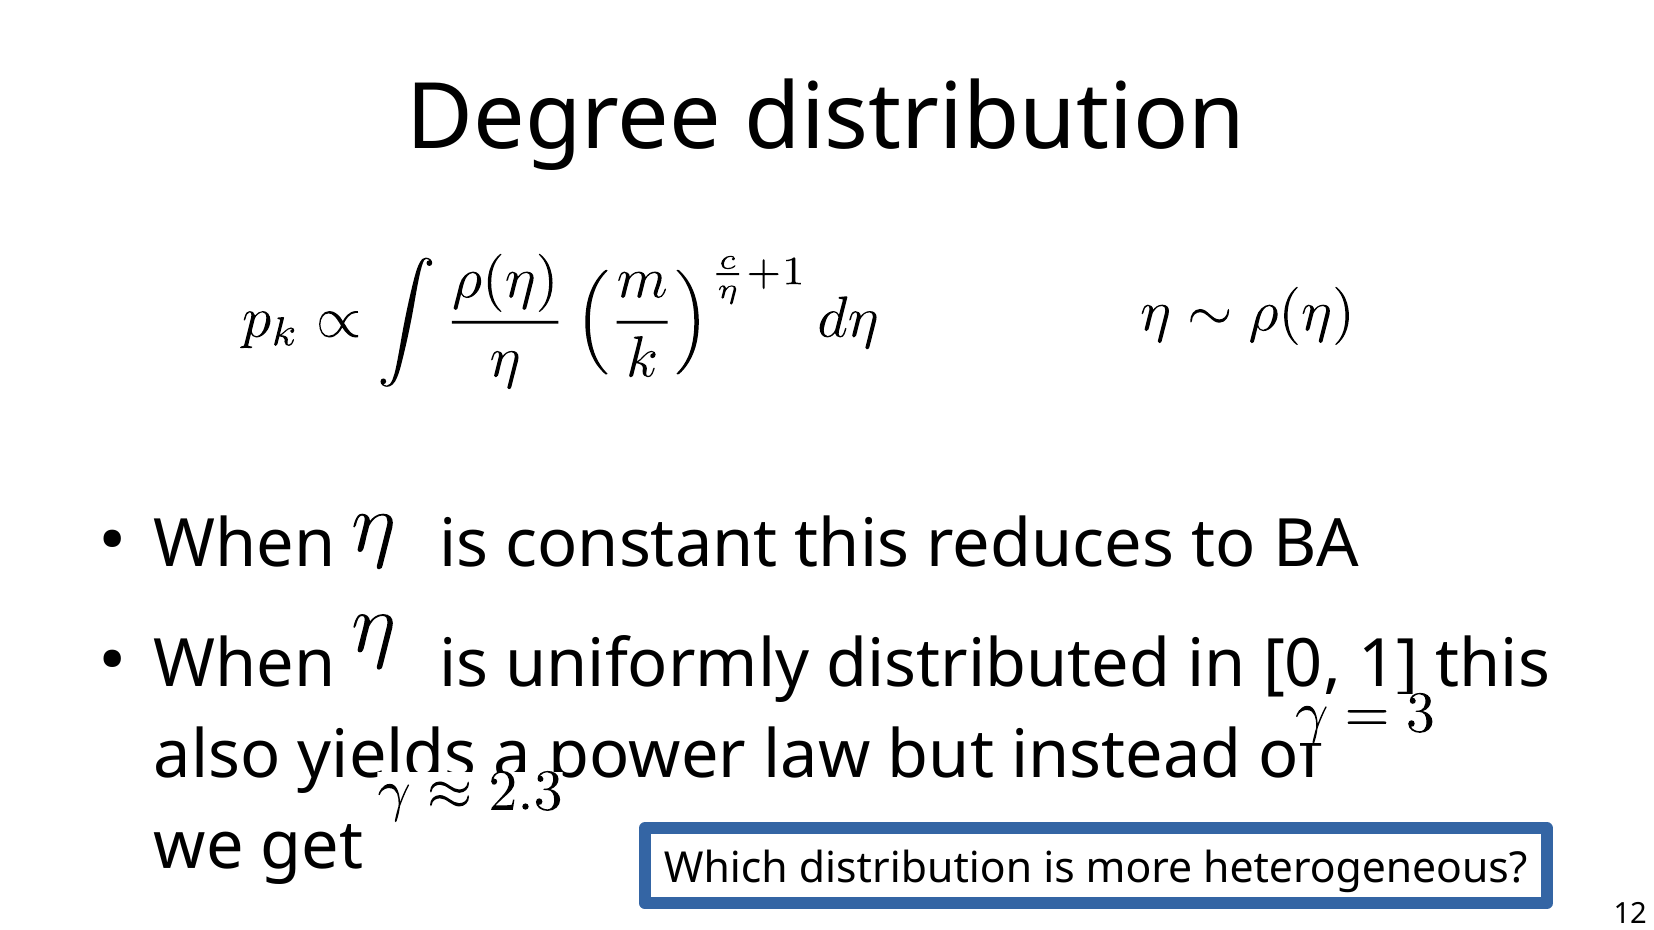

# Degree distribution
When is constant this reduces to BA
When is uniformly distributed in [0, 1] this also yields a power law but instead of
we get
Which distribution is more heterogeneous?
12